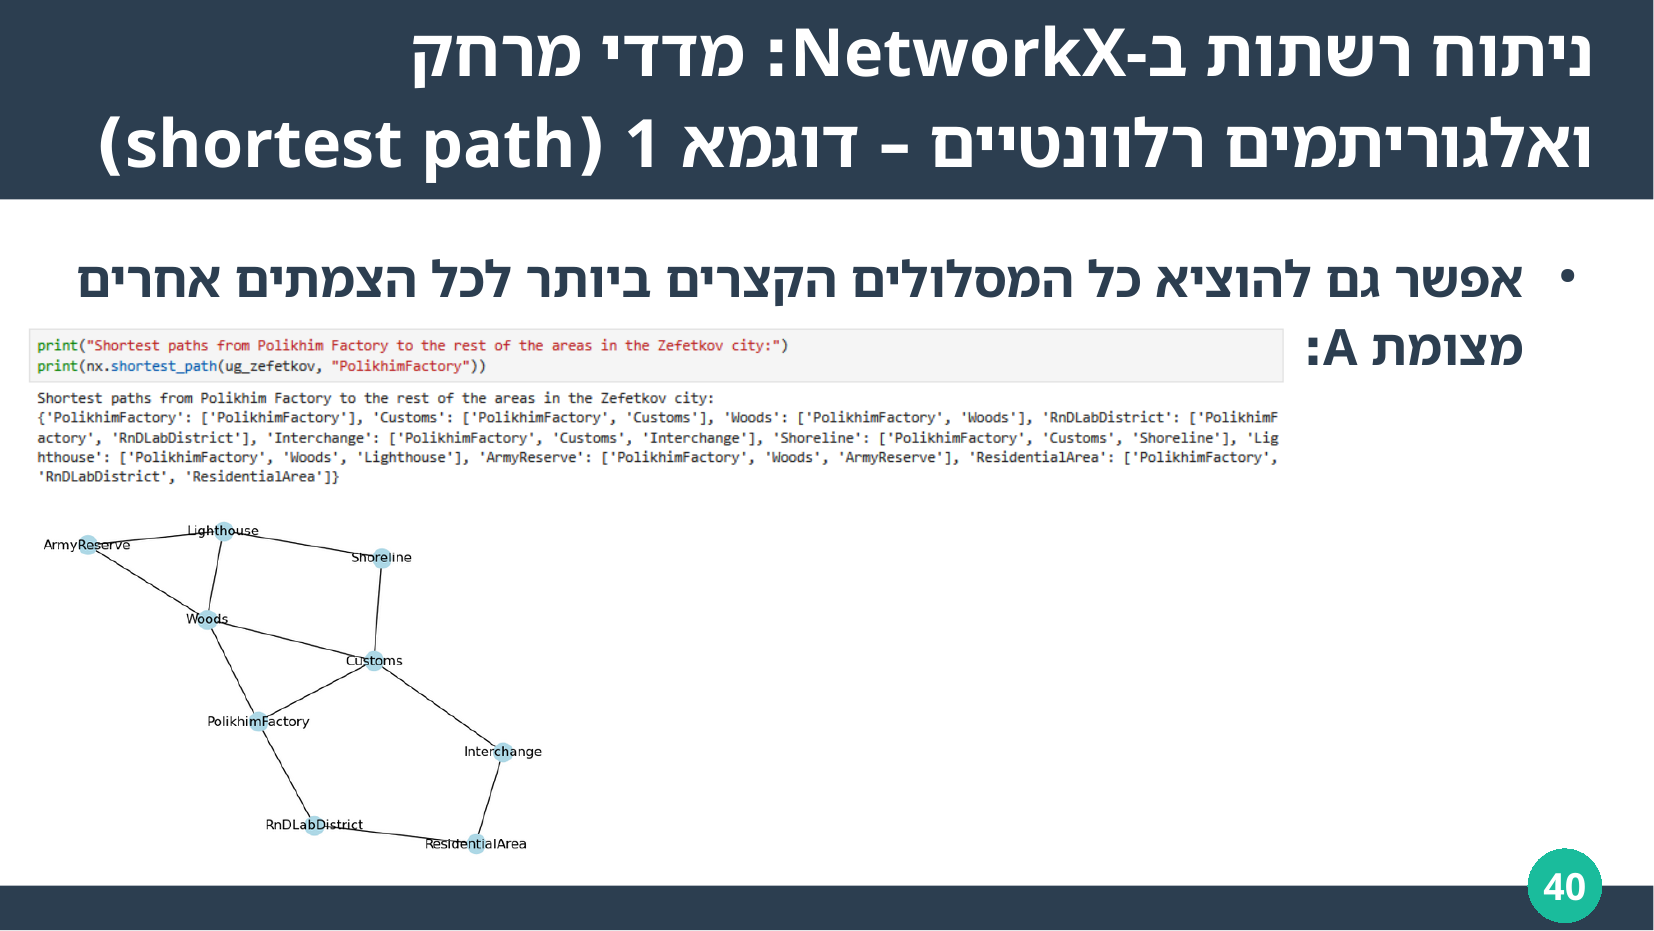

# ניתוח רשתות ב-NetworkX: מדדי מרחק ואלגוריתמים רלוונטיים – דוגמא 1 (shortest path)
אפשר גם להוציא כל המסלולים הקצרים ביותר לכל הצמתים אחרים מצומת A:
40